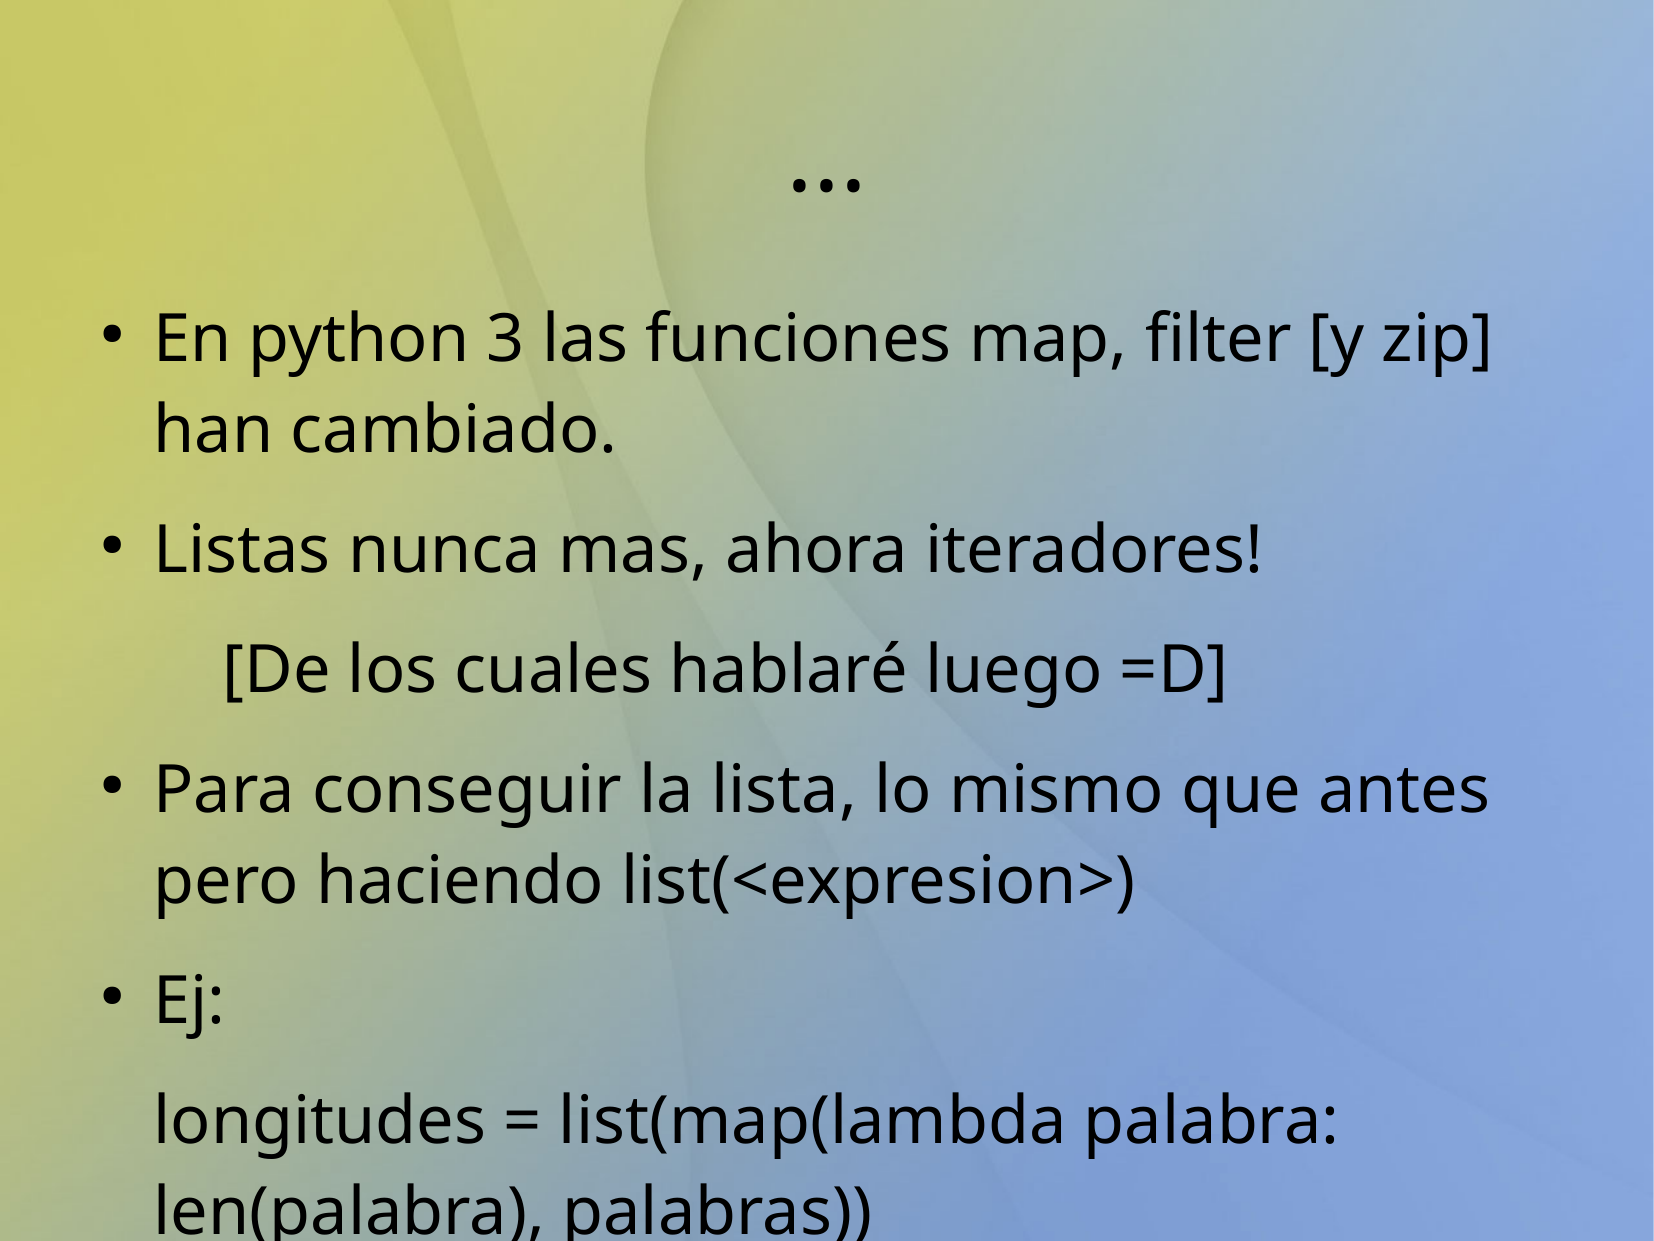

# ...
En python 3 las funciones map, filter [y zip] han cambiado.
Listas nunca mas, ahora iteradores!
 [De los cuales hablaré luego =D]
Para conseguir la lista, lo mismo que antes pero haciendo list(<expresion>)
Ej:
longitudes = list(map(lambda palabra: len(palabra), palabras))